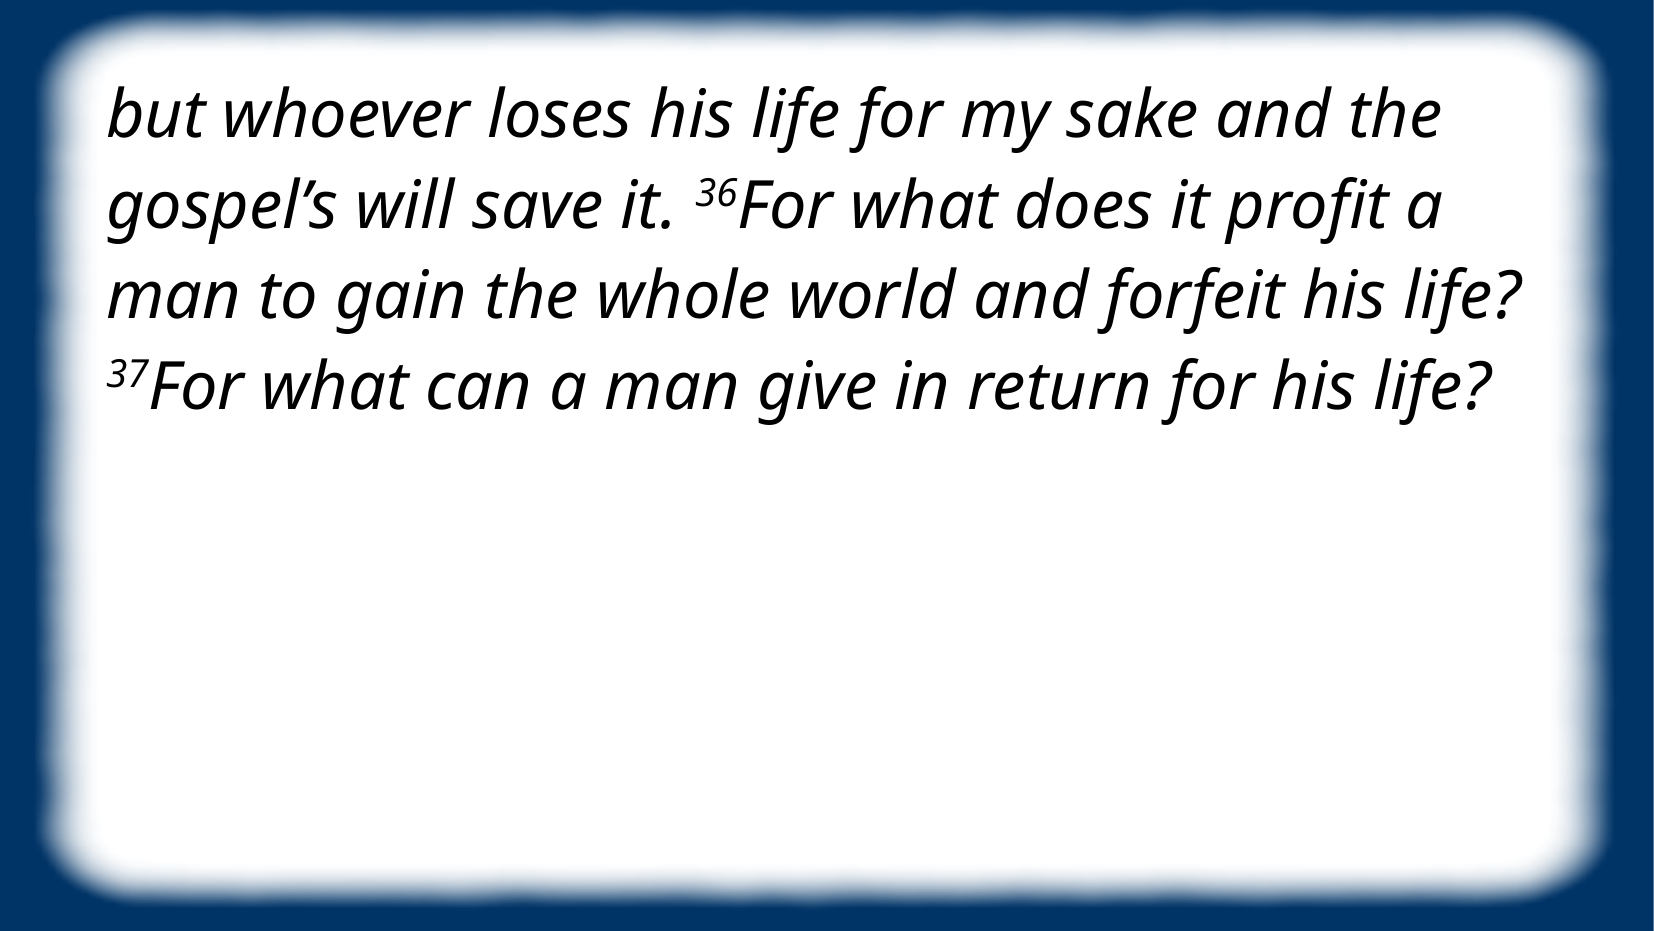

but whoever loses his life for my sake and the gospel’s will save it. 36For what does it profit a man to gain the whole world and forfeit his life?
37For what can a man give in return for his life?